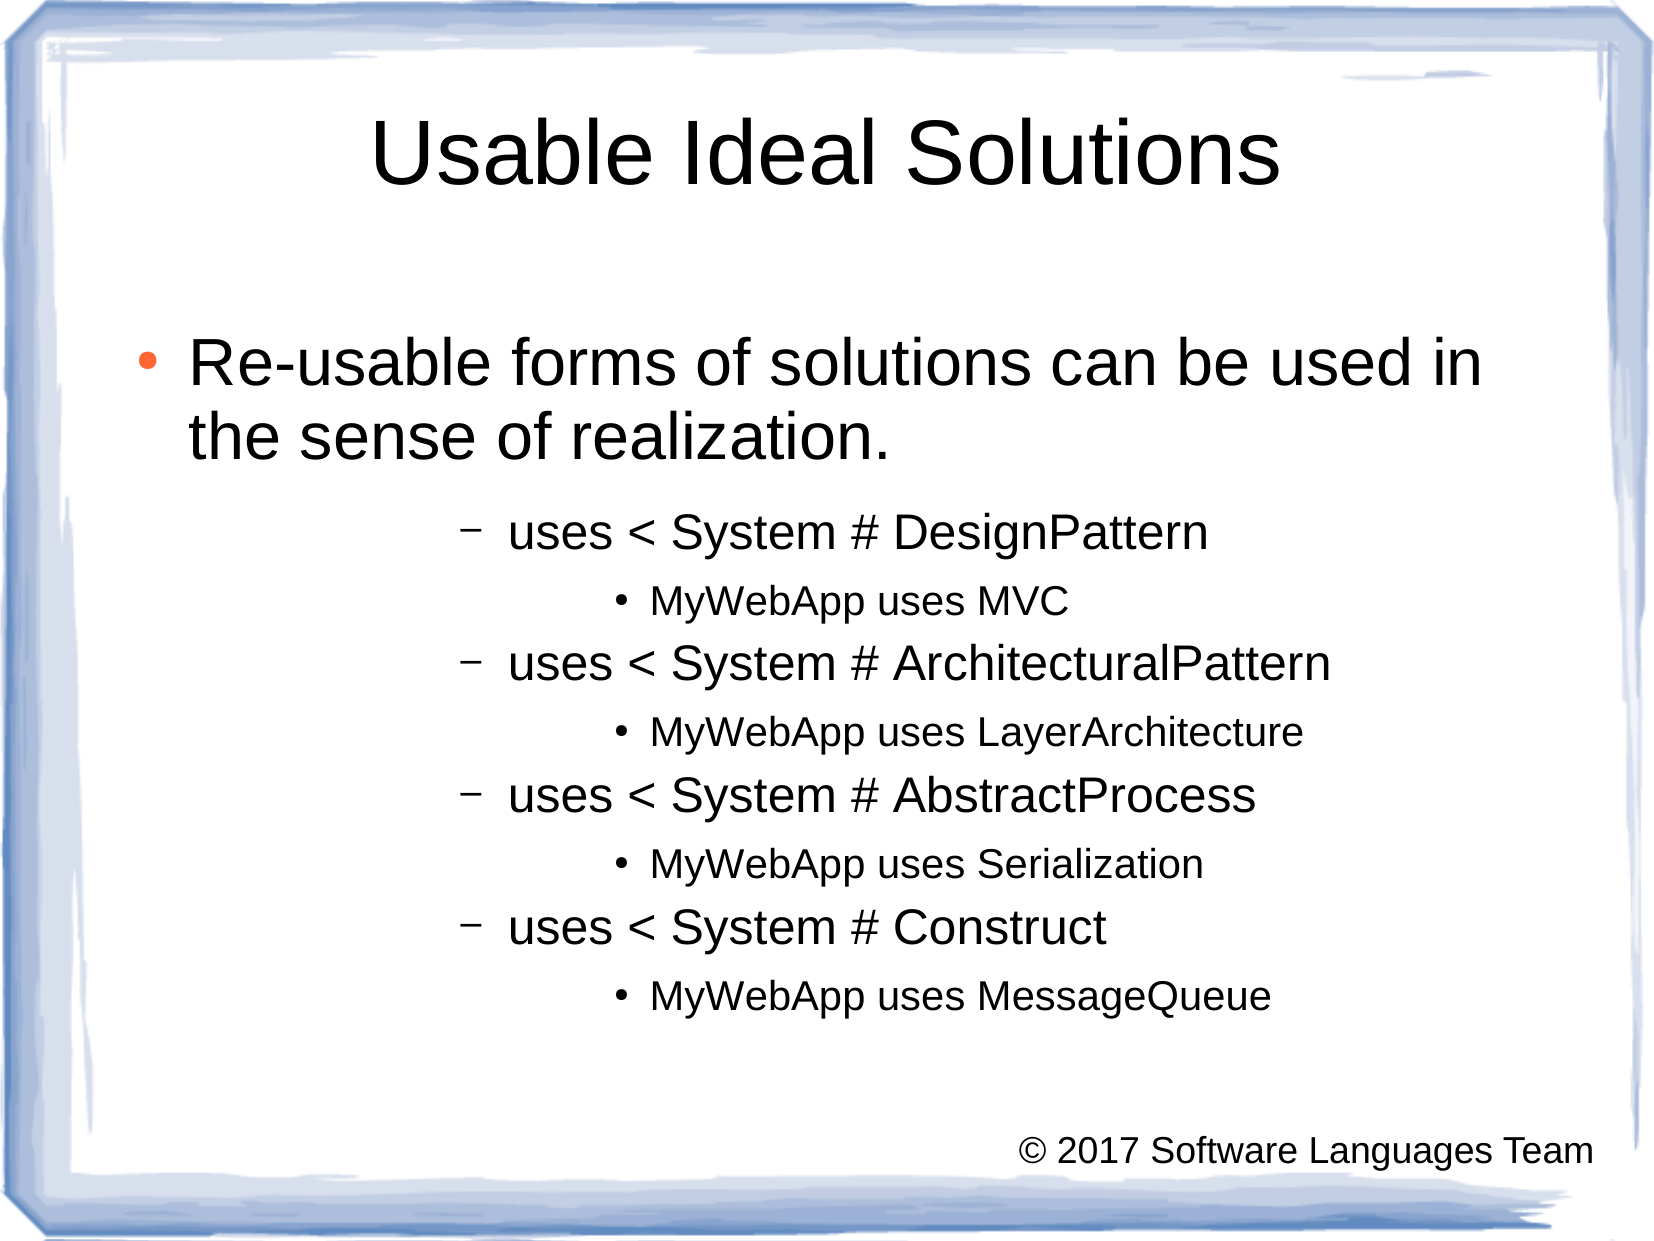

# Usable Ideal Solutions
Re-usable forms of solutions can be used in the sense of realization.
uses < System # DesignPattern
MyWebApp uses MVC
uses < System # ArchitecturalPattern
MyWebApp uses LayerArchitecture
uses < System # AbstractProcess
MyWebApp uses Serialization
uses < System # Construct
MyWebApp uses MessageQueue
© 2017 Software Languages Team